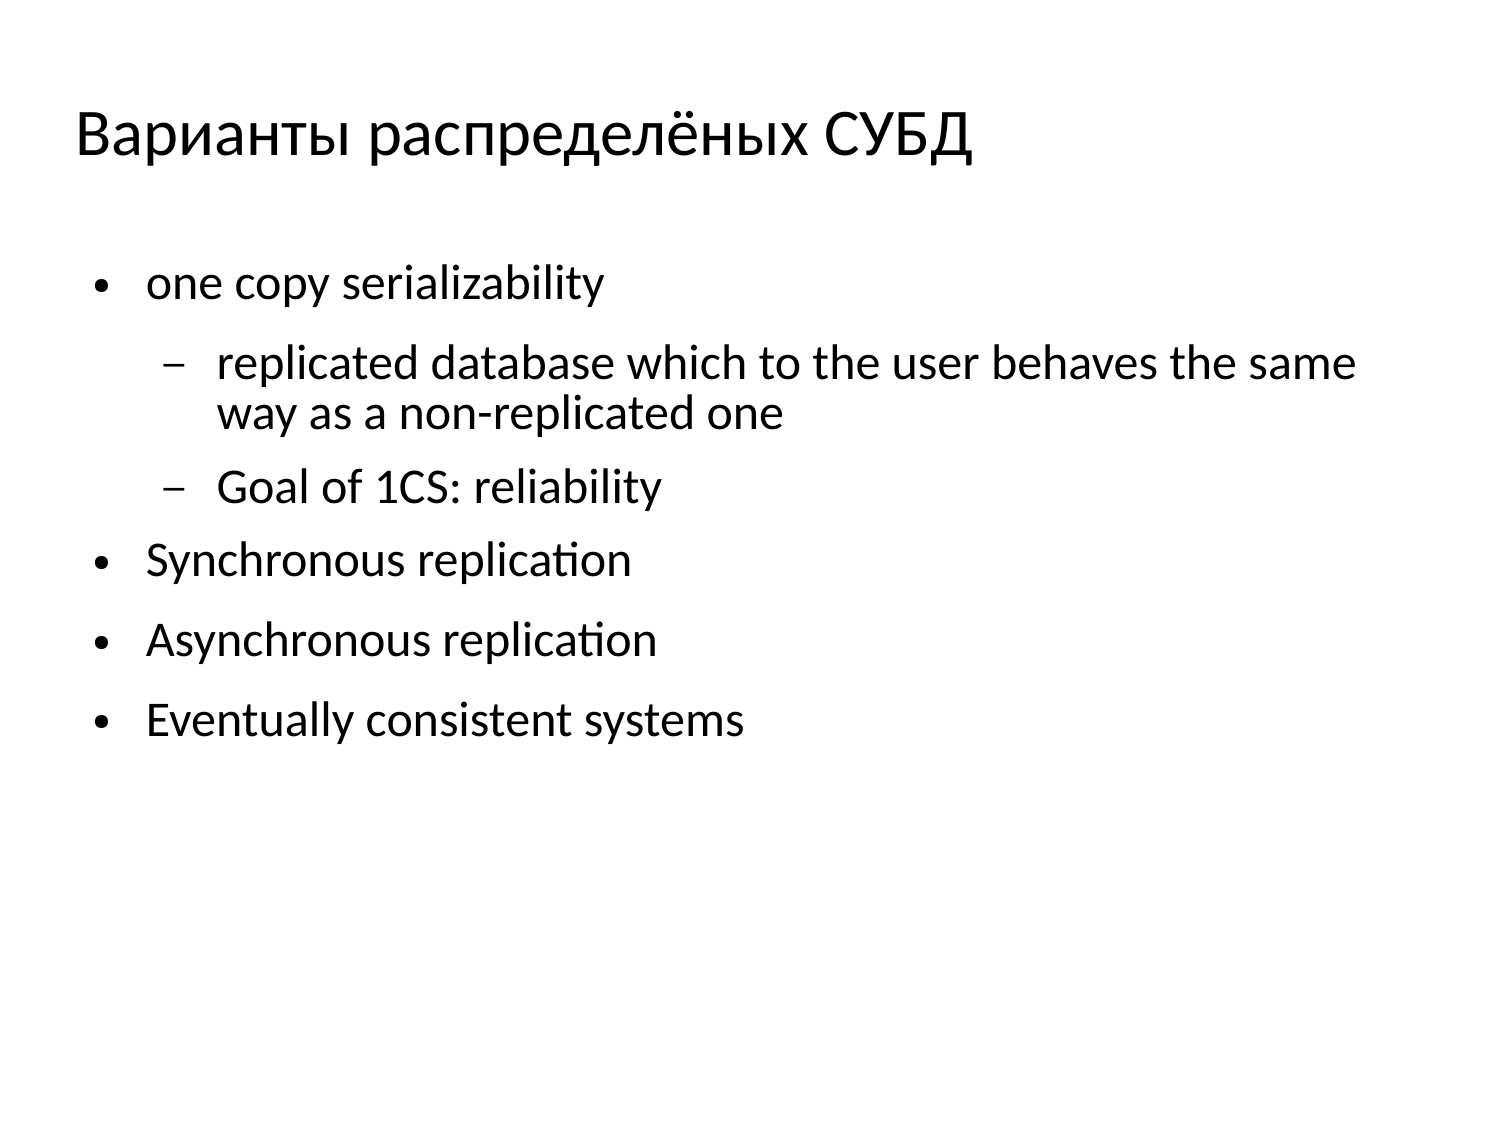

# Варианты распределёных СУБД
one copy serializability
replicated database which to the user behaves the same way as a non-replicated one
Goal of 1CS: reliability
Synchronous replication
Asynchronous replication
Eventually consistent systems